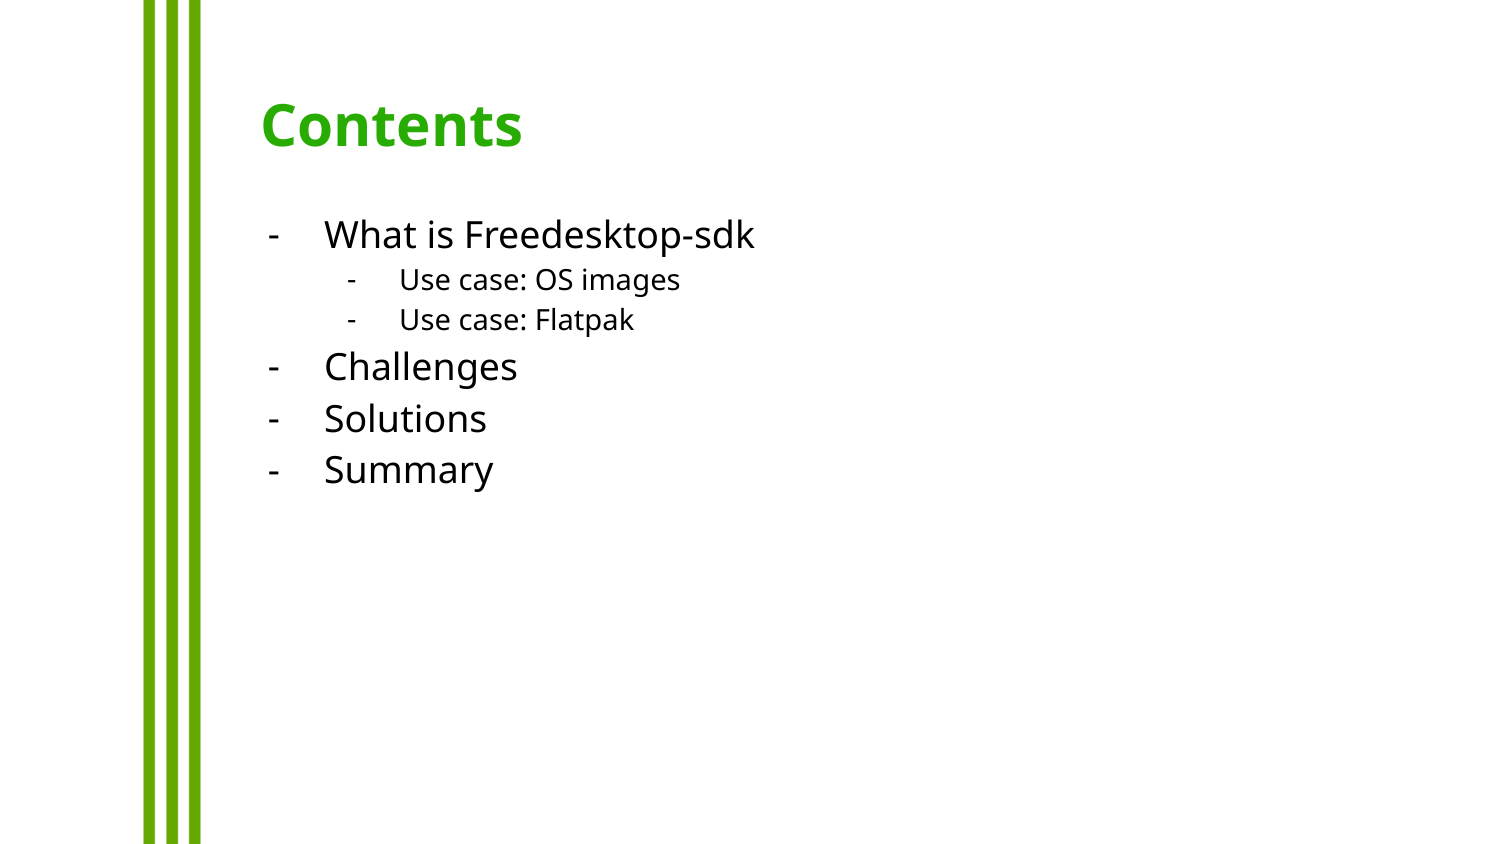

# Contents
What is Freedesktop-sdk
Use case: OS images
Use case: Flatpak
Challenges
Solutions
Summary